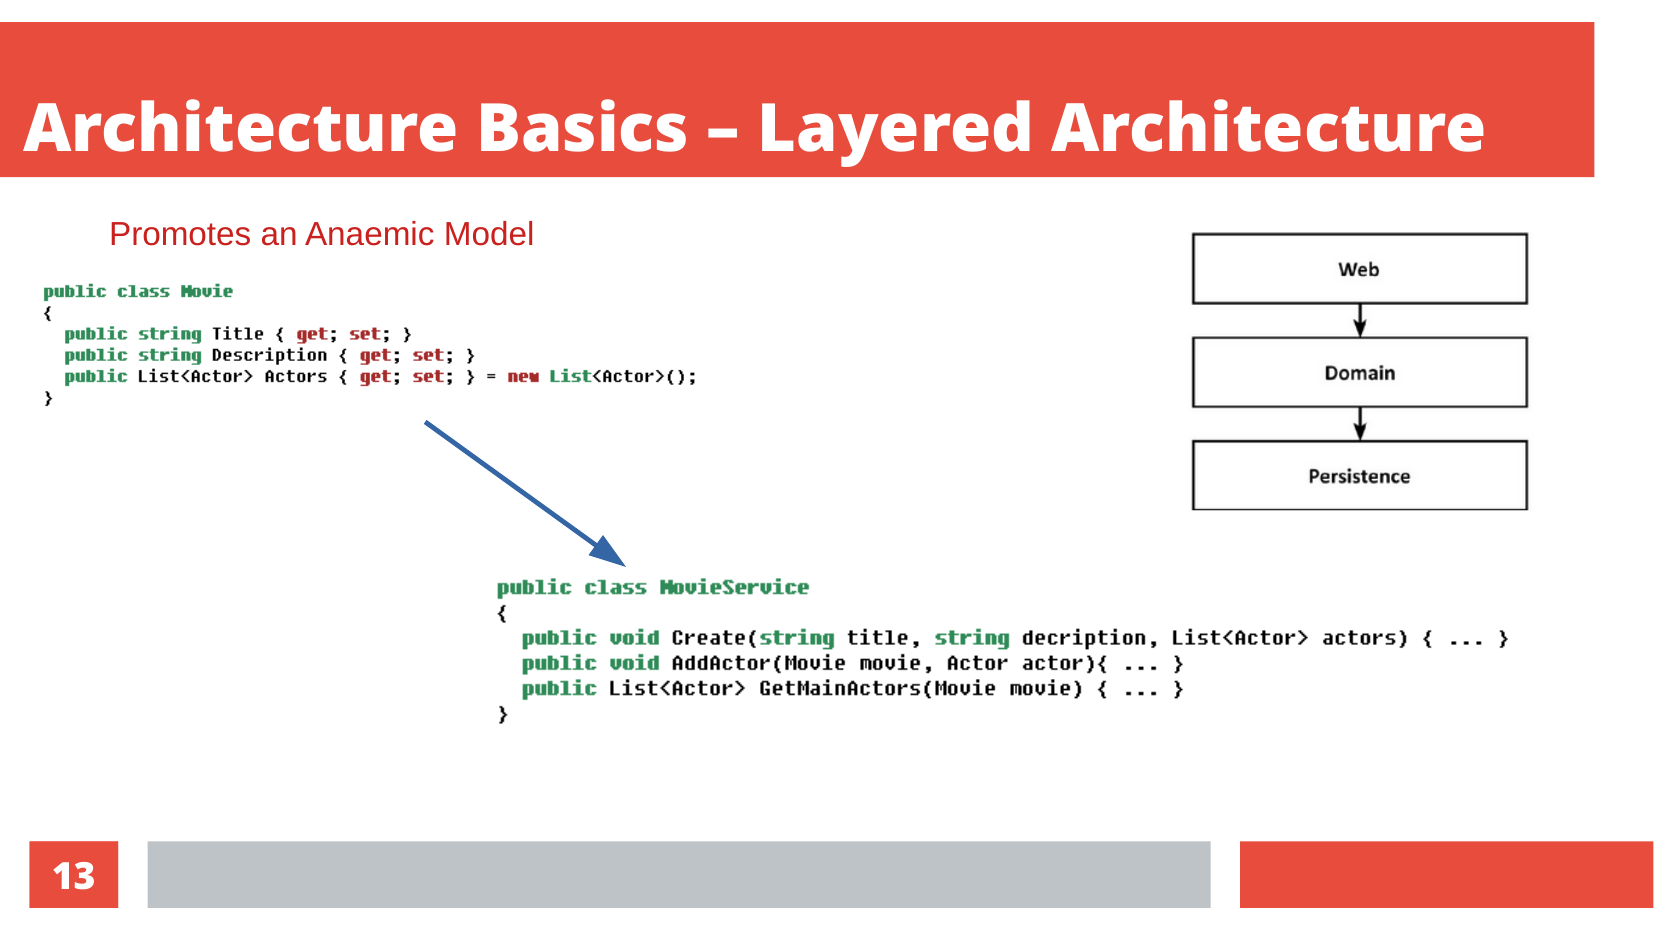

# Architecture Basics – Layered Architecture
Promotes an Anaemic Model
13